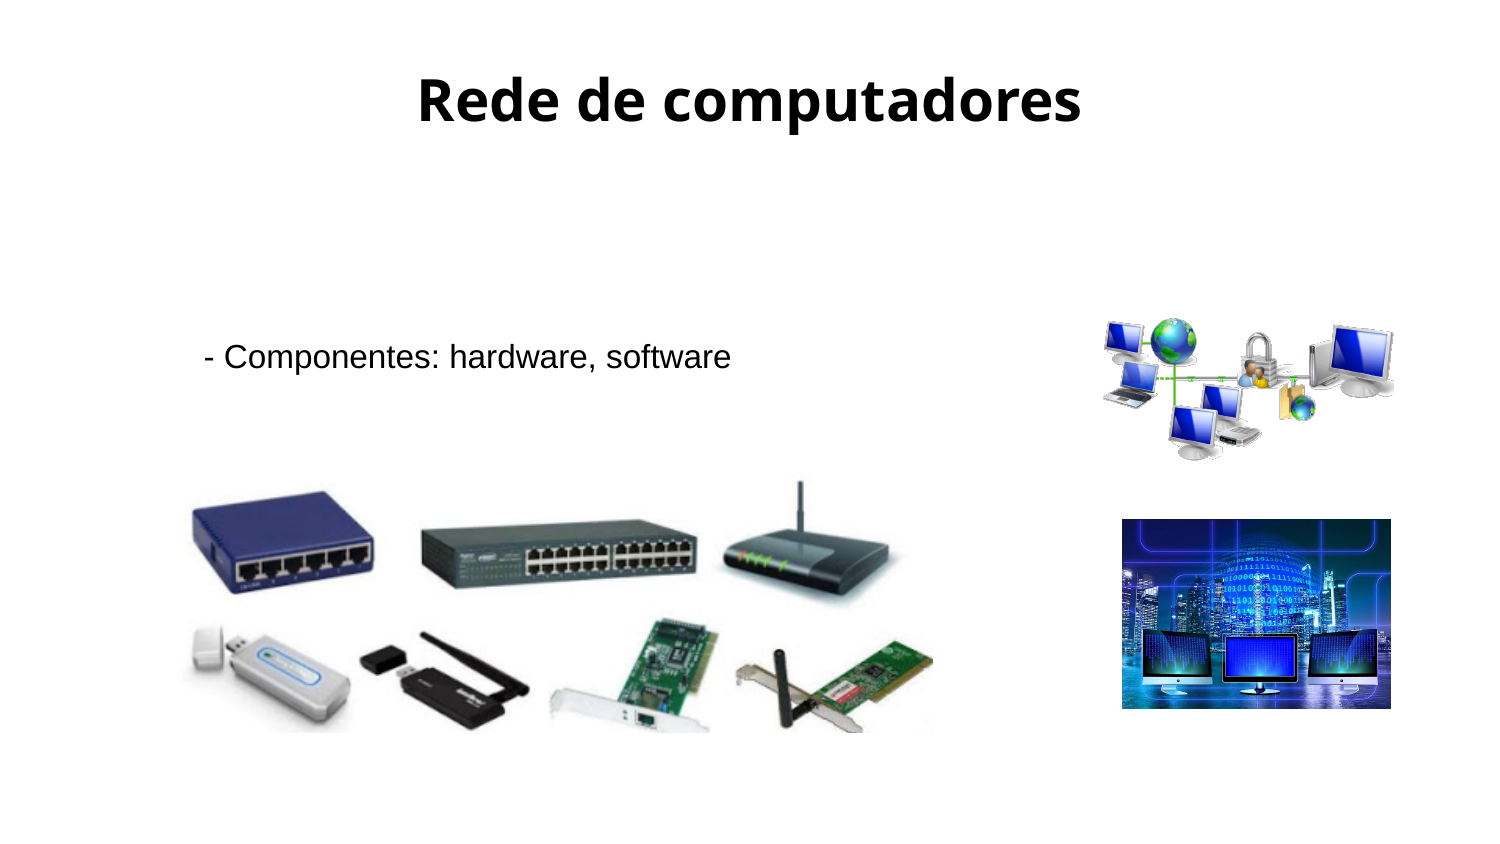

# Rede de computadores
- Componentes: hardware, software